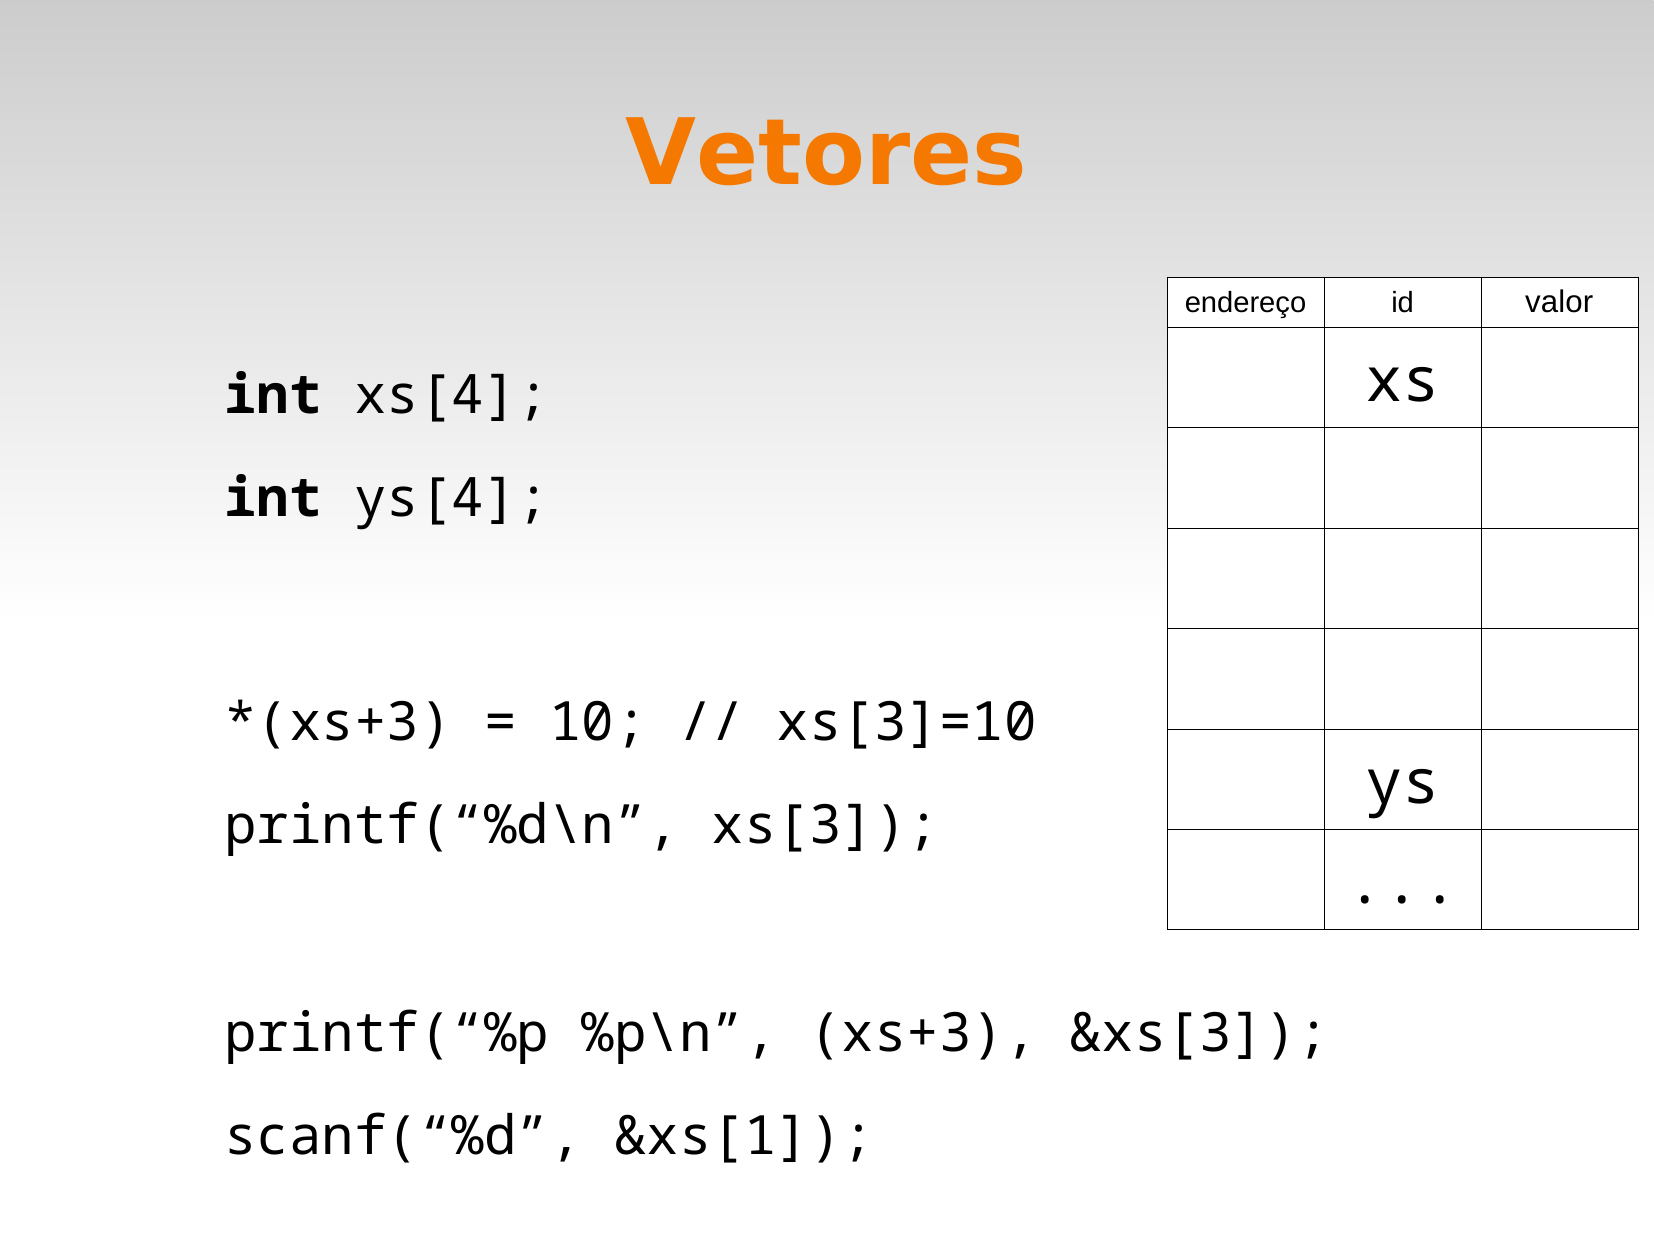

# Vetores
| endereço | id | valor |
| --- | --- | --- |
| | xs | |
| | | |
| | | |
| | | |
| | ys | |
| | ... | |
int xs[4];
int ys[4];
*(xs+3) = 10; // xs[3]=10
printf(“%d\n”, xs[3]);
printf(“%p %p\n”, (xs+3), &xs[3]);
scanf(“%d”, &xs[1]);